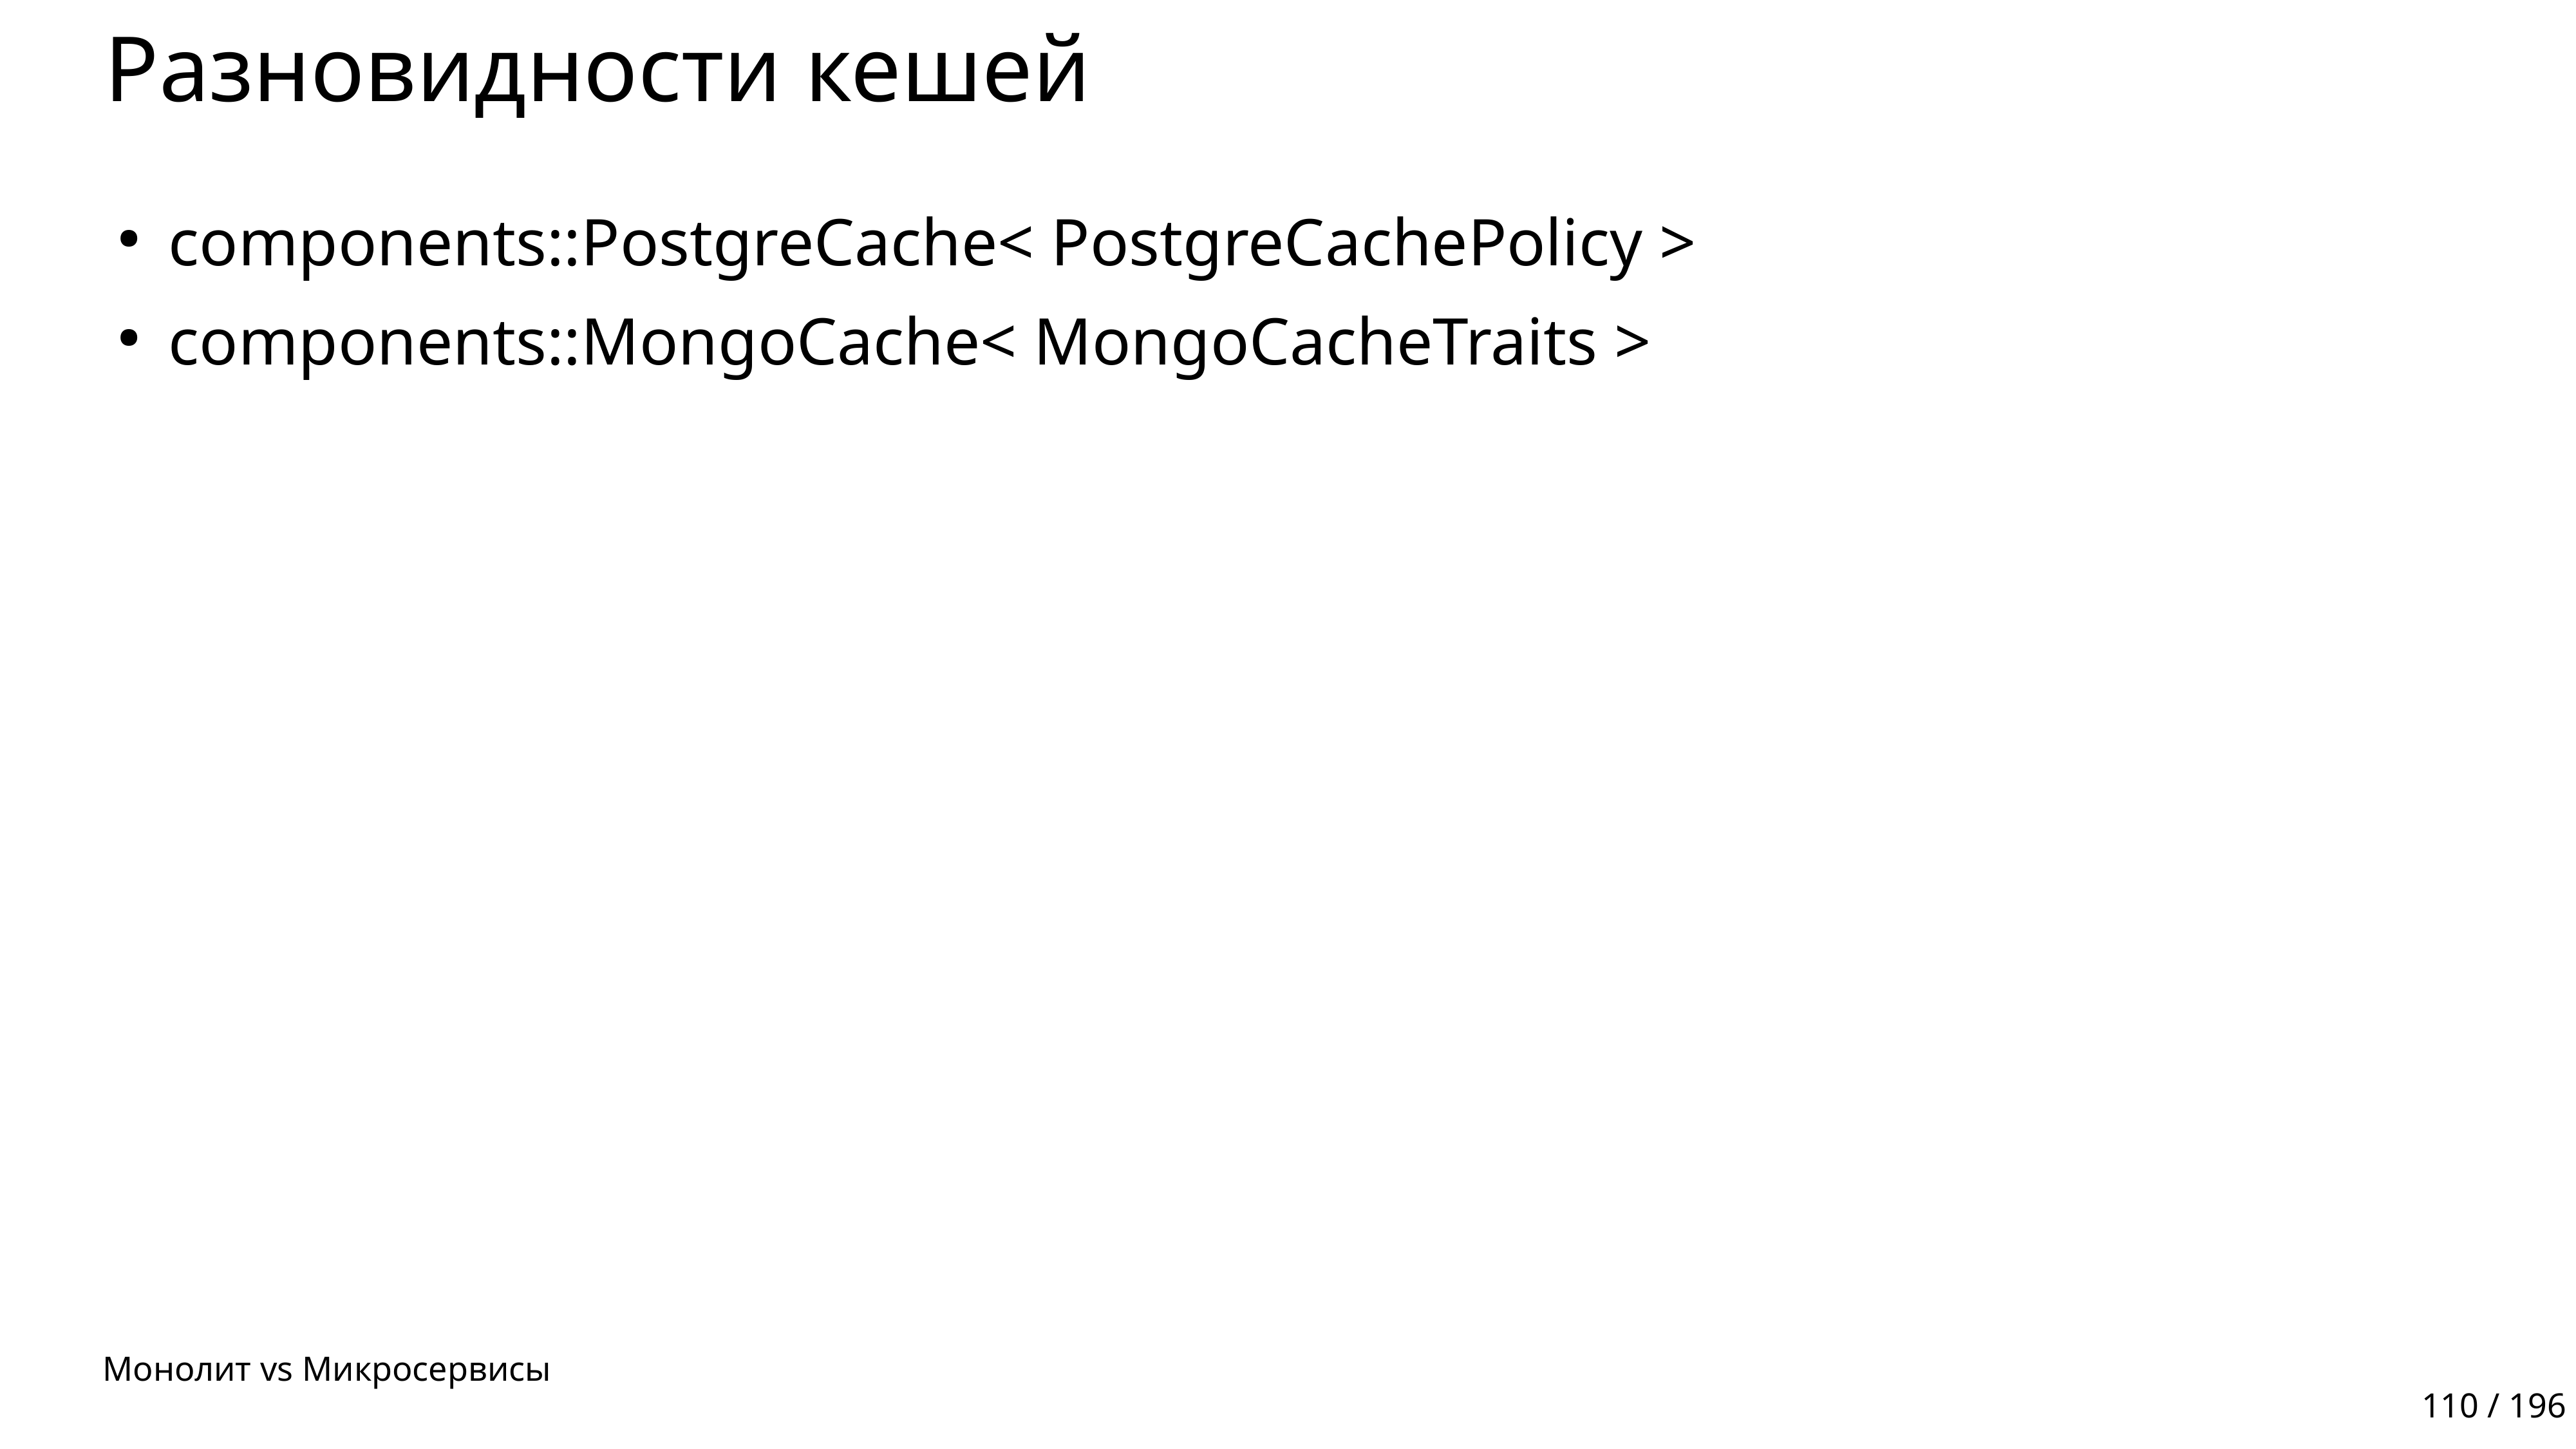

Разновидности кешей
# components::PostgreCache< PostgreCachePolicy >
 components::MongoCache< MongoCacheTraits >
Монолит vs Микросервисы